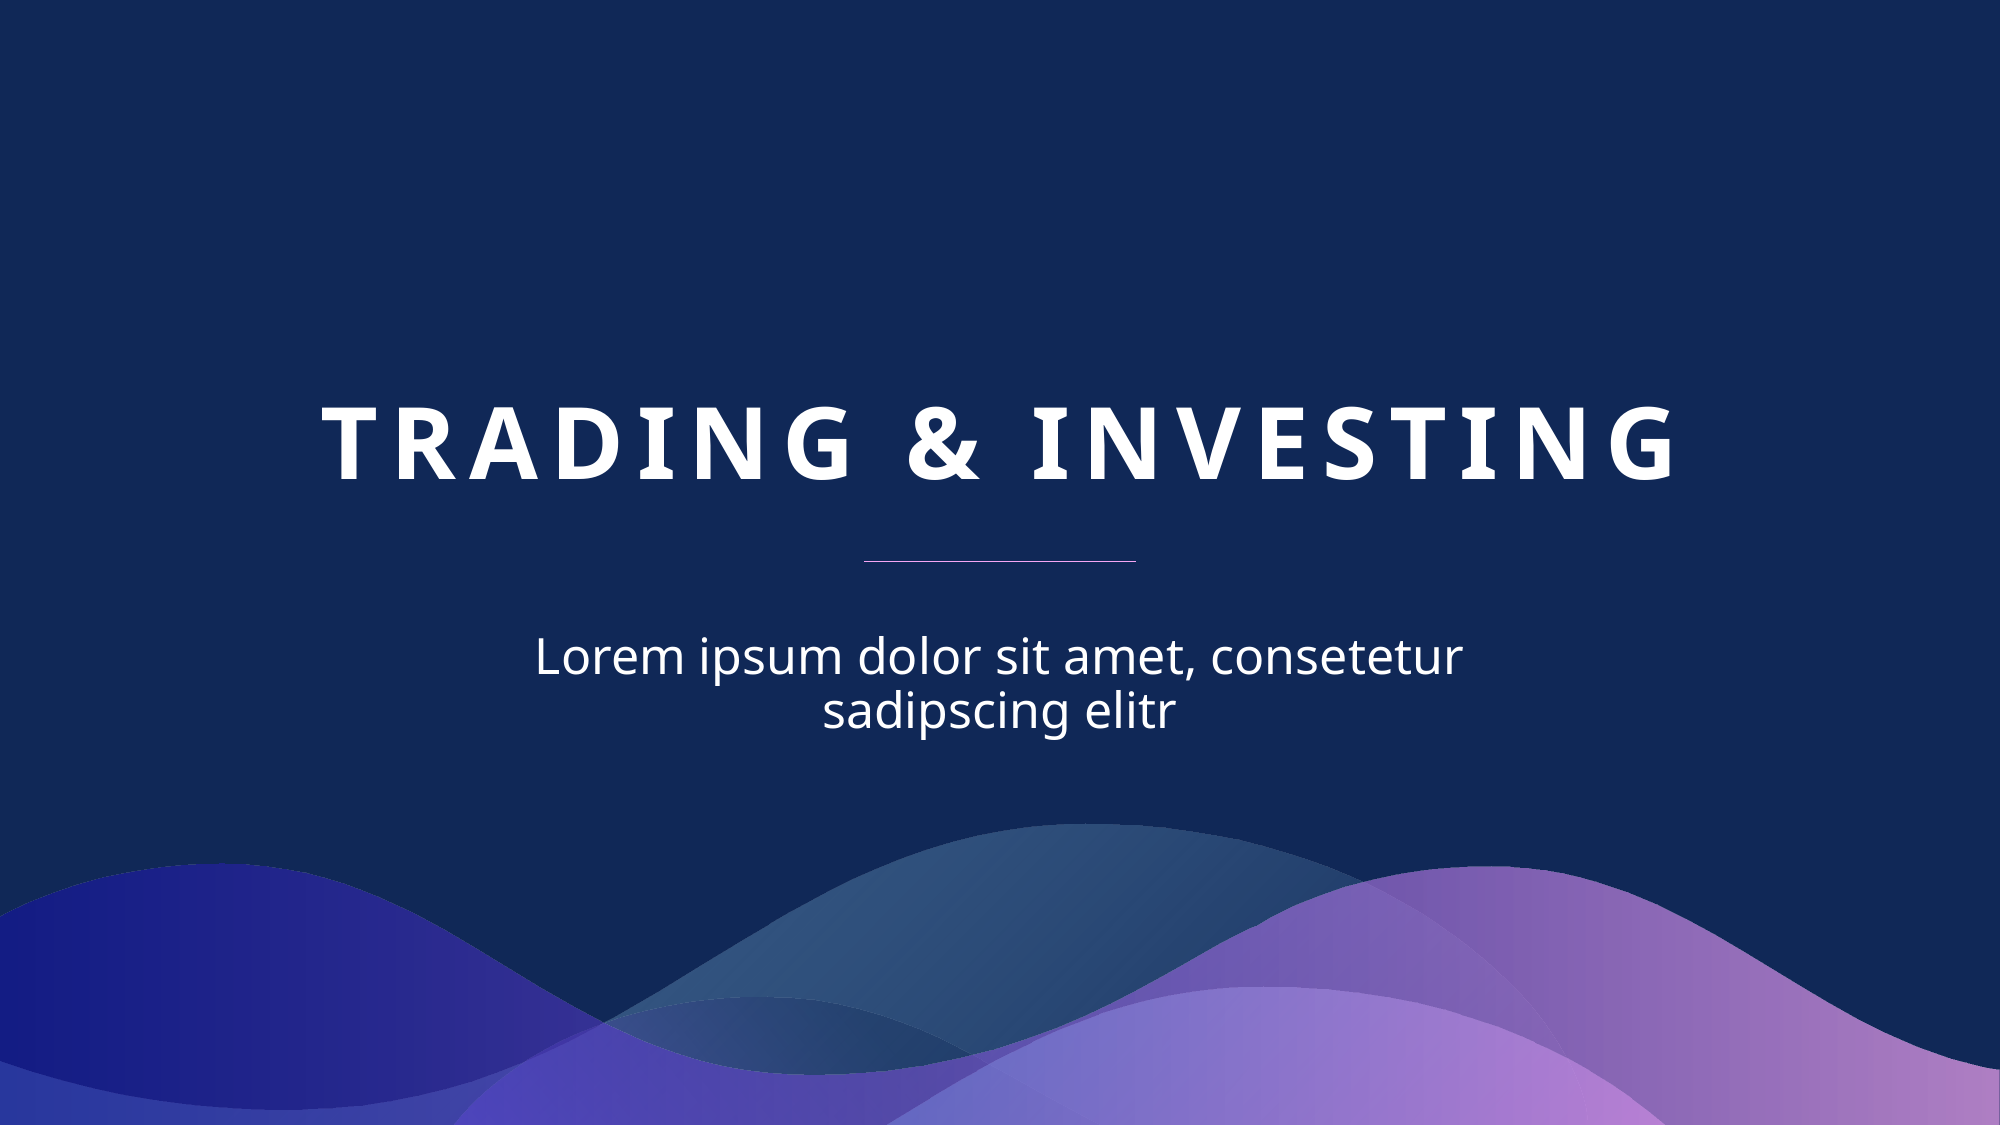

# TRADING & INVESTING
Lorem ipsum dolor sit amet, consetetur sadipscing elitr